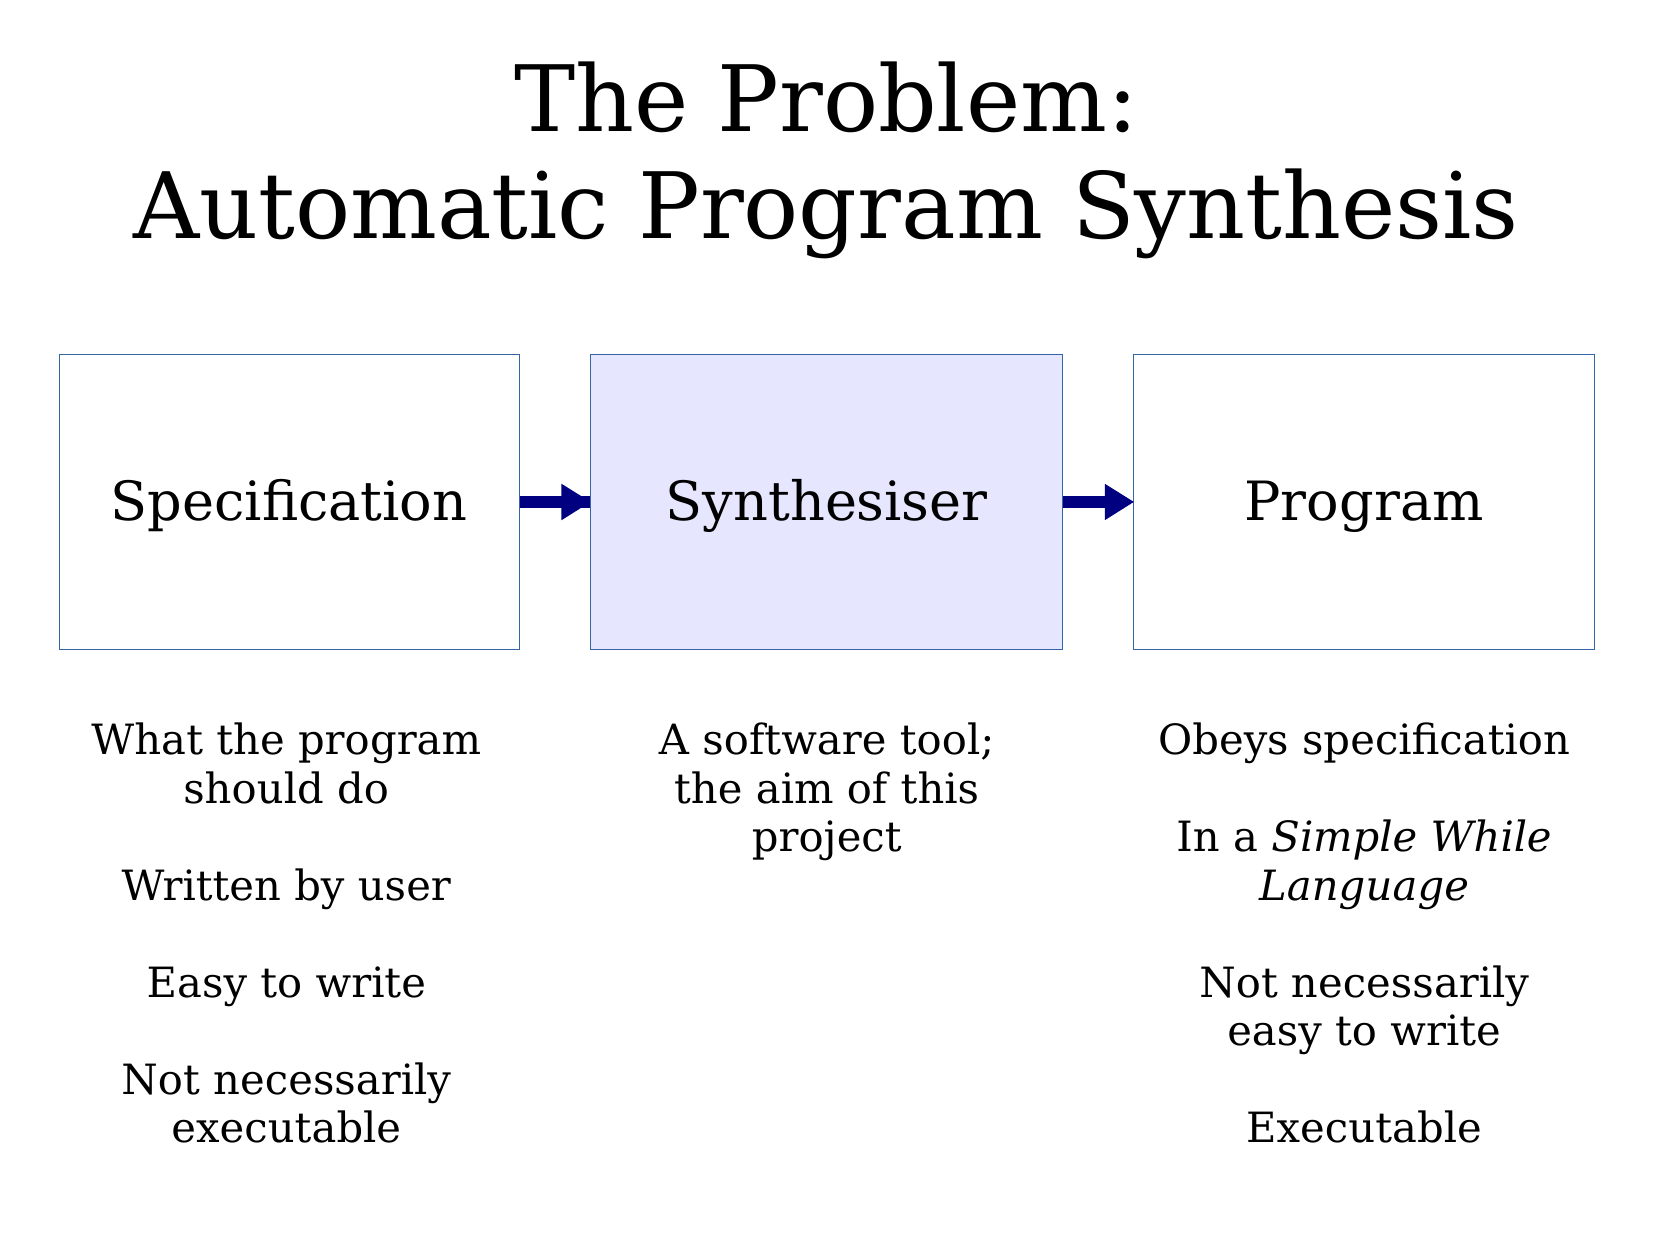

# The Problem: Automatic Program Synthesis
Specification
Synthesiser
Program
What the program should do
Written by user
Easy to write
Not necessarily executable
A software tool;
the aim of this project
Obeys specification
In a Simple While Language
Not necessarily easy to write
Executable